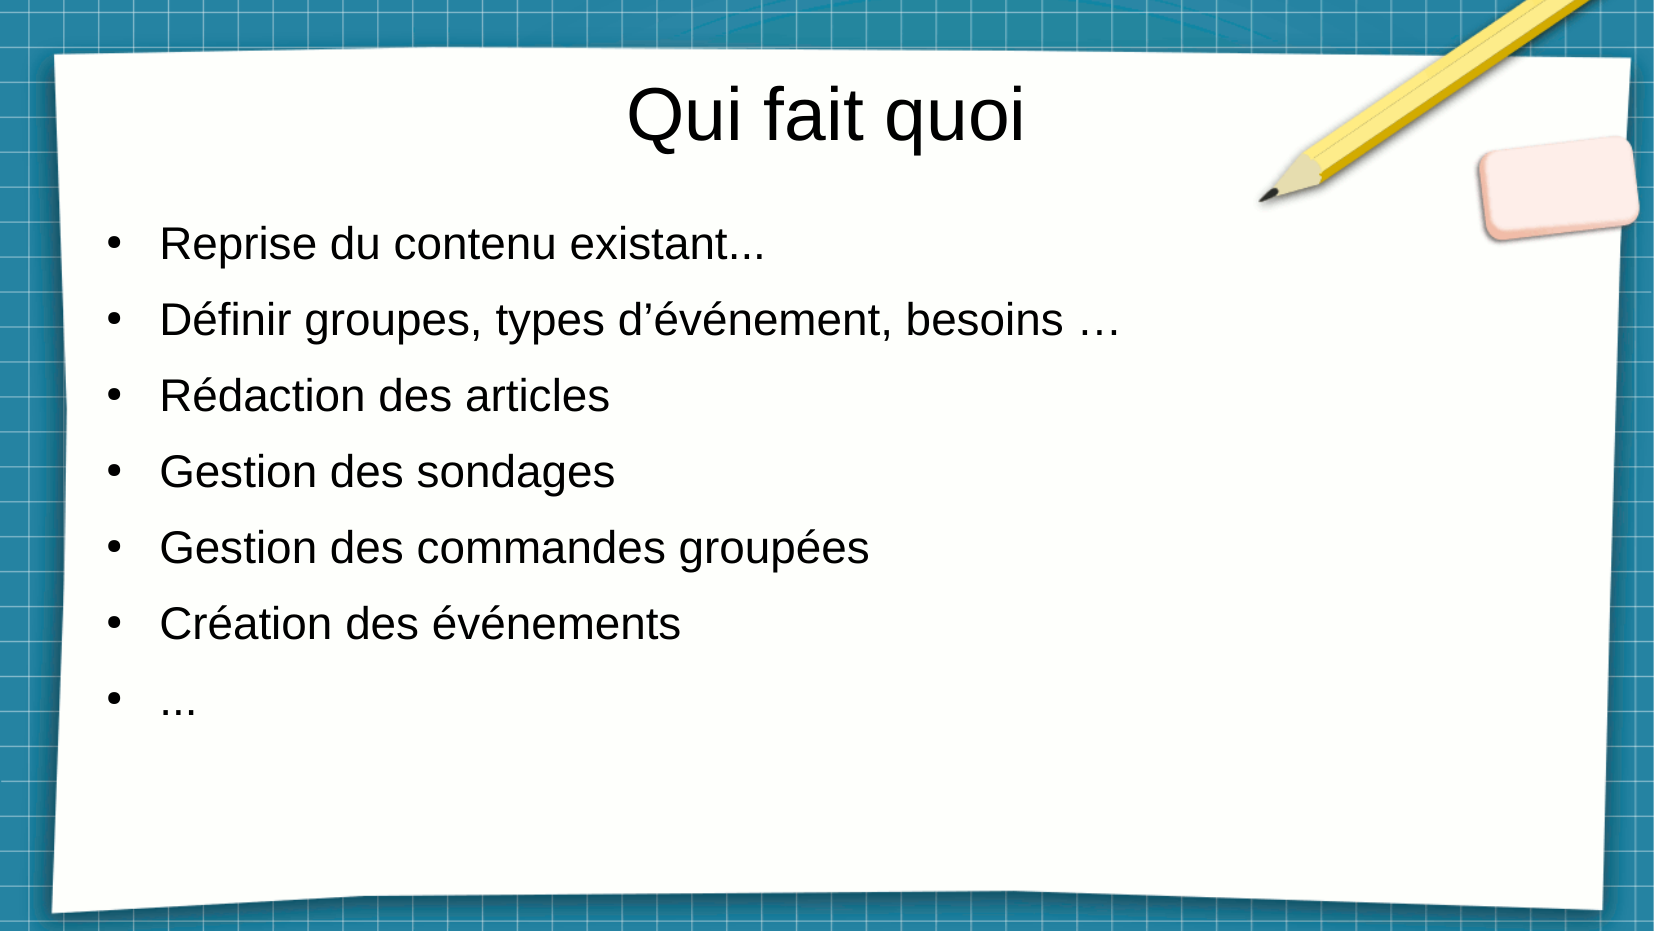

# Qui fait quoi
Reprise du contenu existant...
Définir groupes, types d’événement, besoins …
Rédaction des articles
Gestion des sondages
Gestion des commandes groupées
Création des événements
...